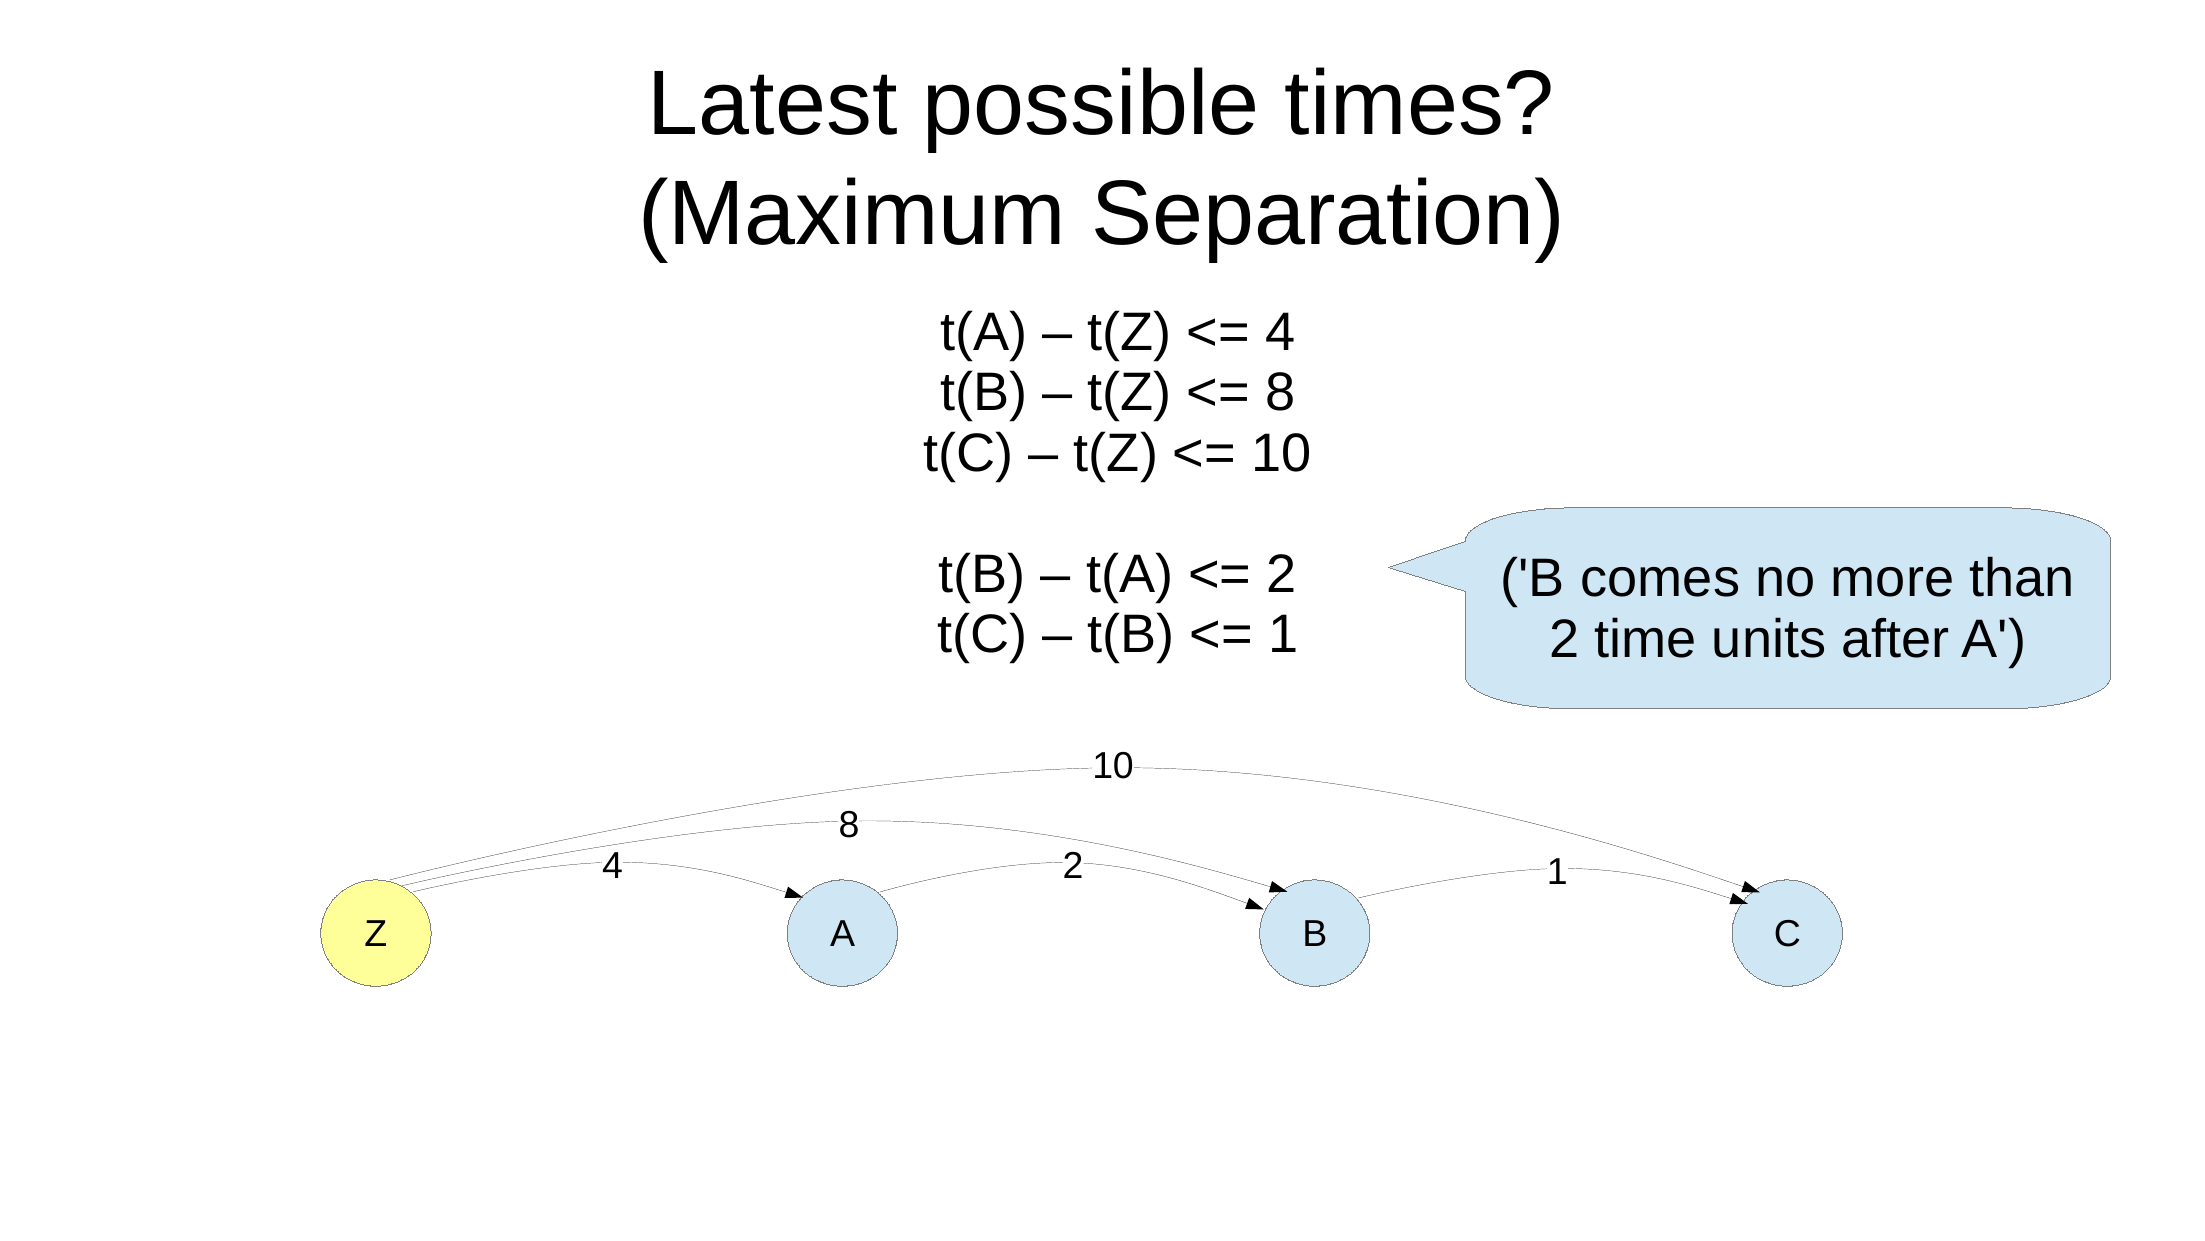

# Latest possible times? (Maximum Separation)
t(A) – t(Z) <= 4
t(B) – t(Z) <= 8
t(C) – t(Z) <= 10
t(B) – t(A) <= 2
t(C) – t(B) <= 1
('B comes no more than 2 time units after A')
10
8
4
2
1
Z
A
A
B
C